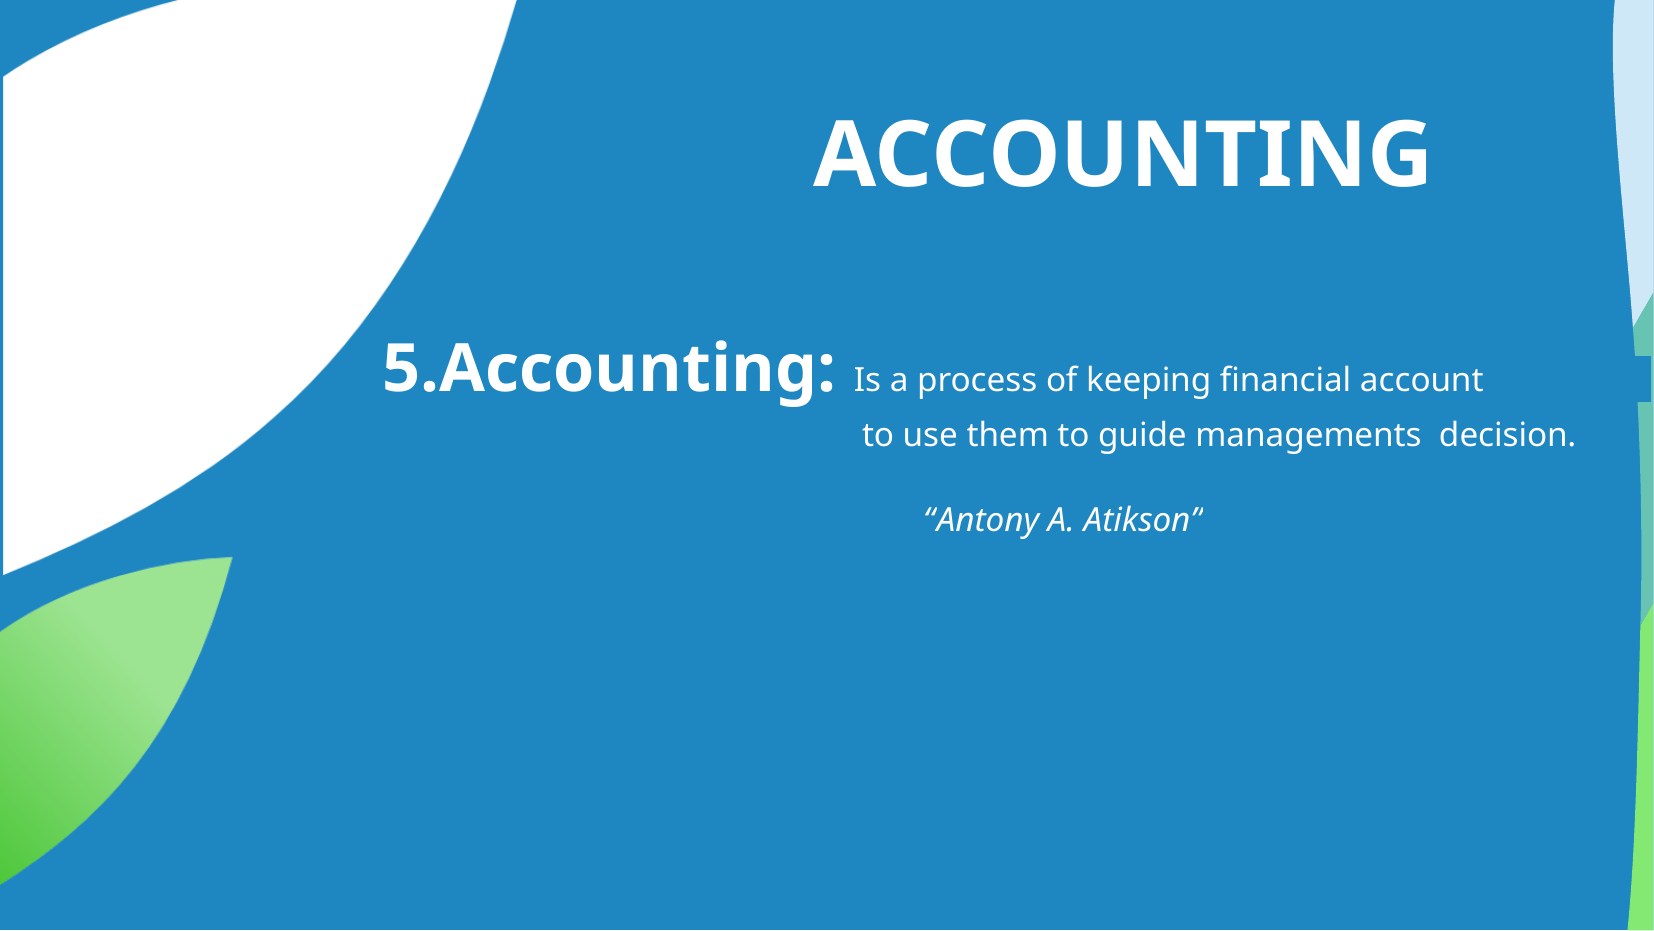

# ACCOUNTING
5.Accounting: Is a process of keeping financial account to use them to guide managements decision.
 “Antony A. Atikson”